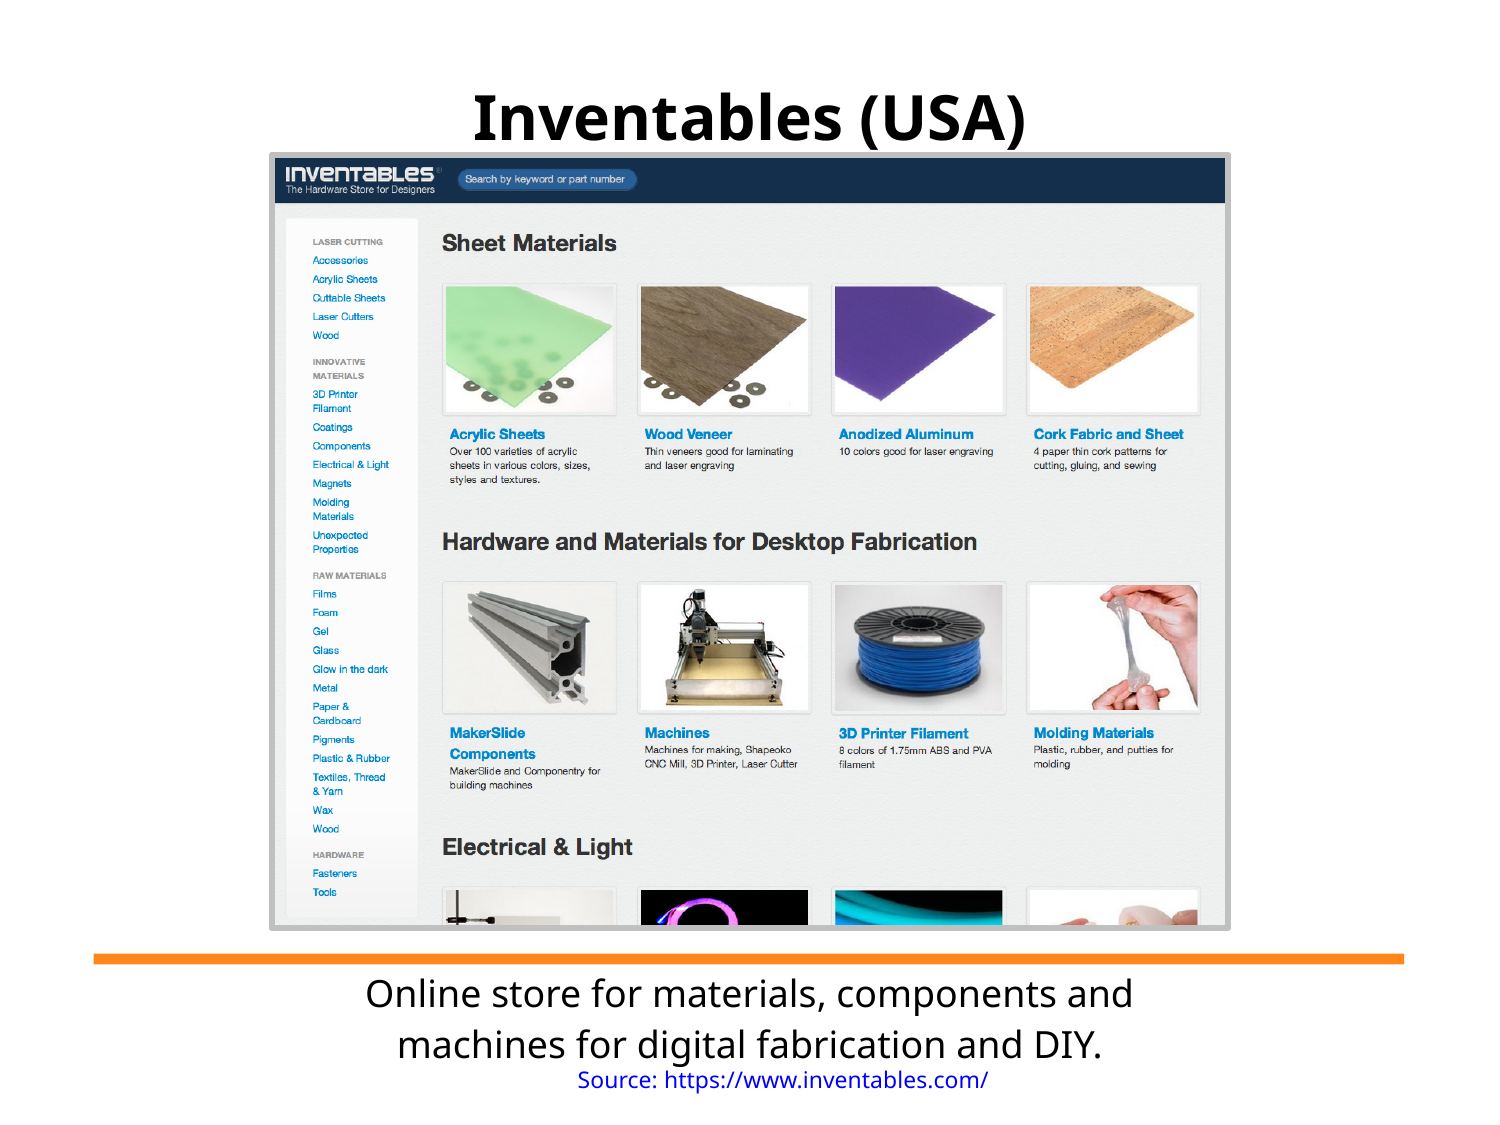

# Inventables (USA)
Online store for materials, components and machines for digital fabrication and DIY.
Source: https://www.inventables.com/